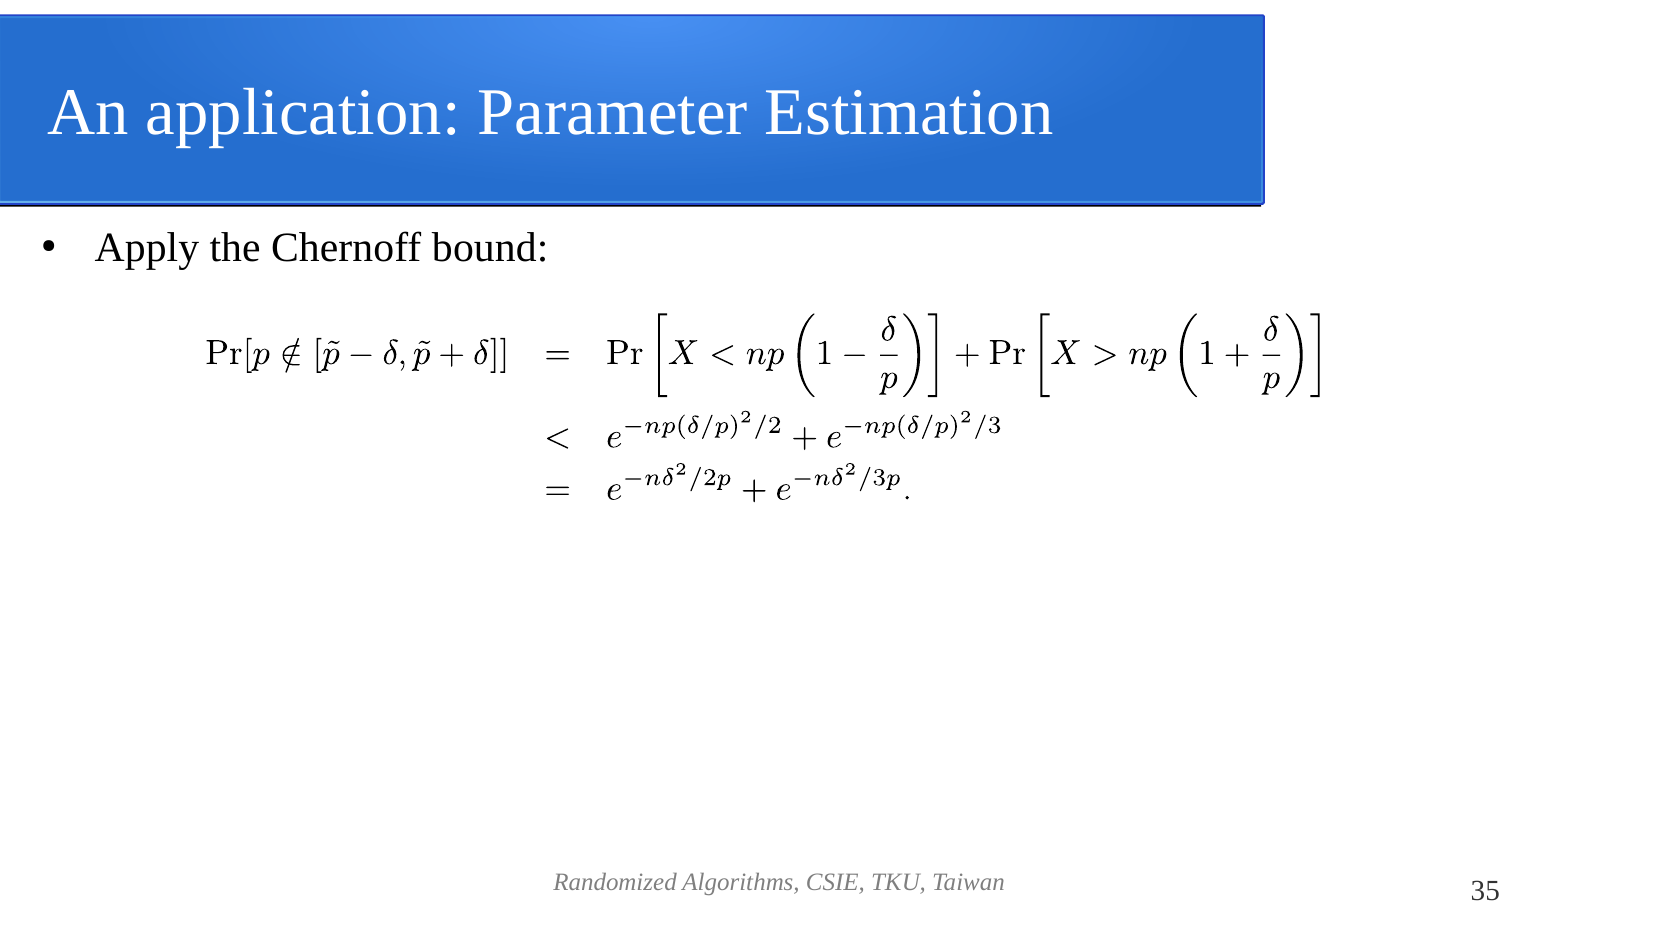

# An application: Parameter Estimation
Apply the Chernoff bound:
Randomized Algorithms, CSIE, TKU, Taiwan
35